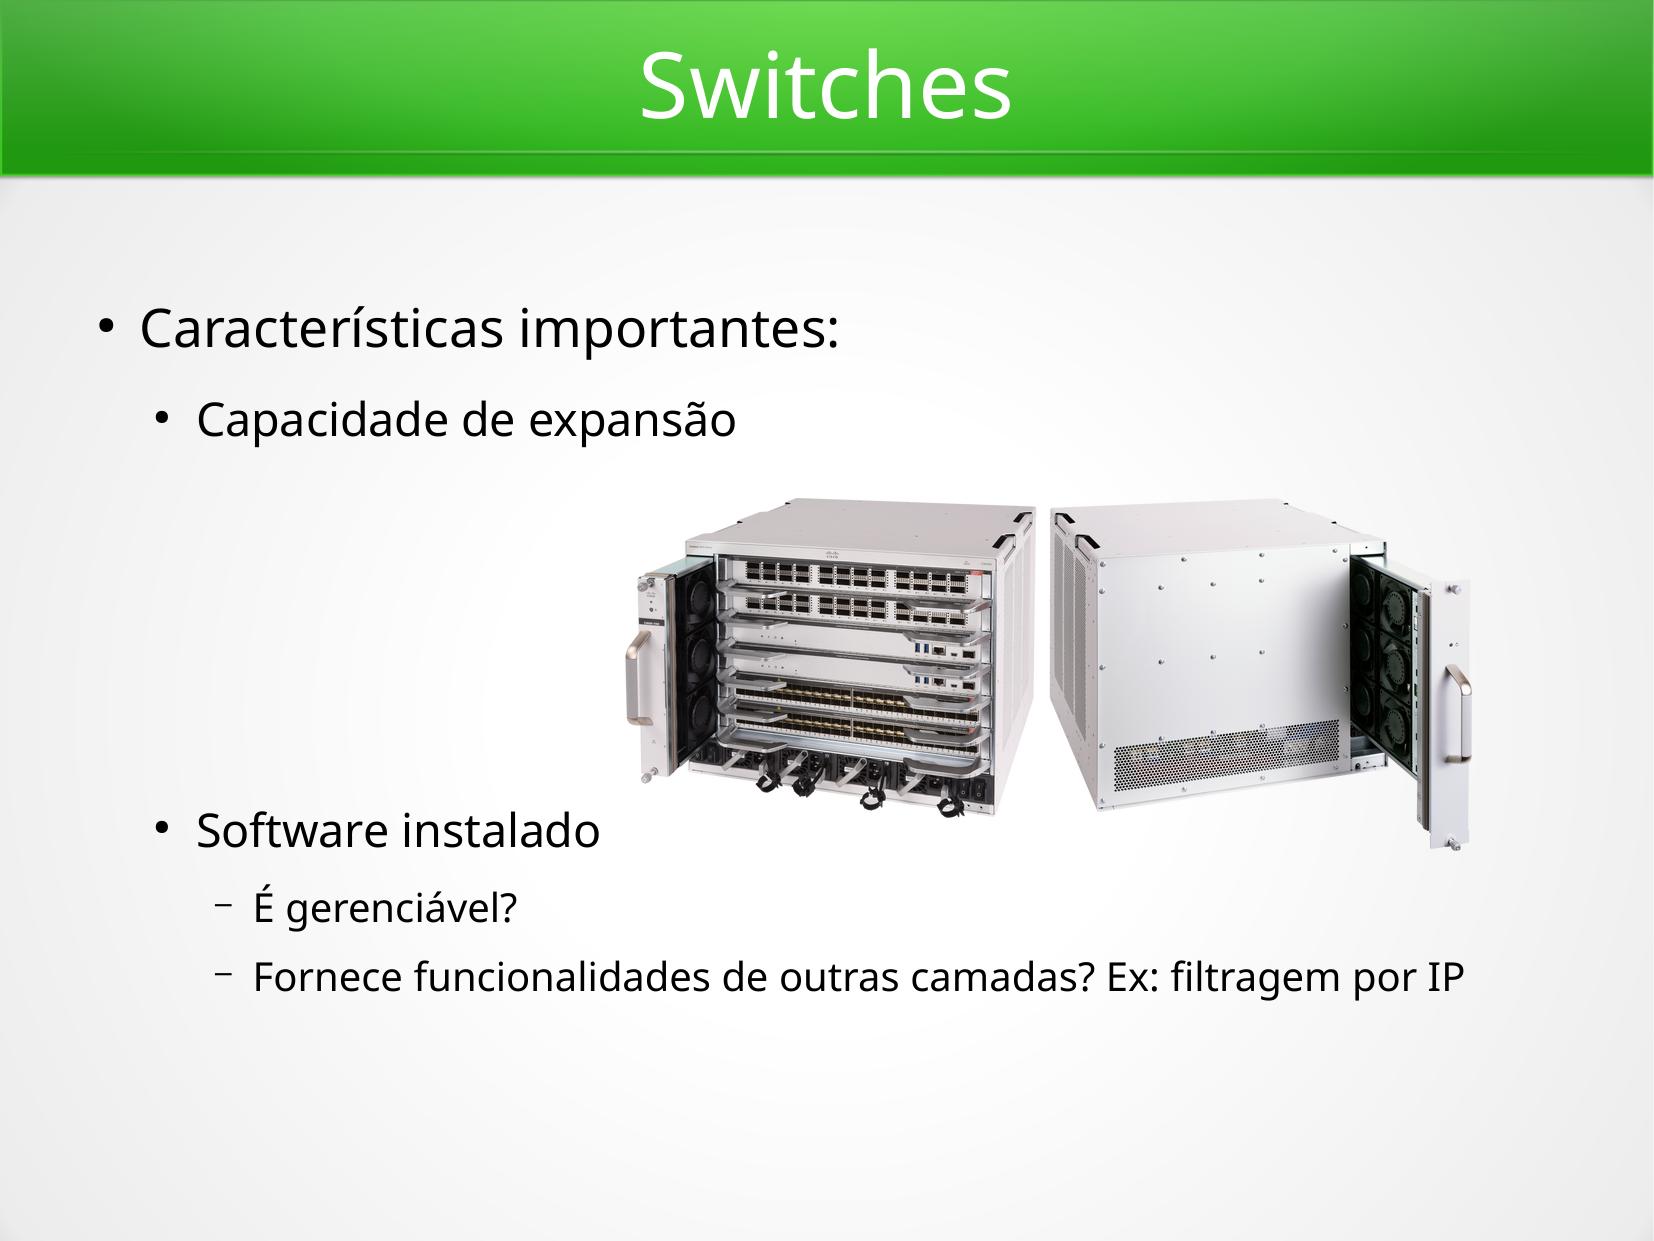

# Switches
Características importantes:
Capacidade de expansão
Software instalado
É gerenciável?
Fornece funcionalidades de outras camadas? Ex: filtragem por IP